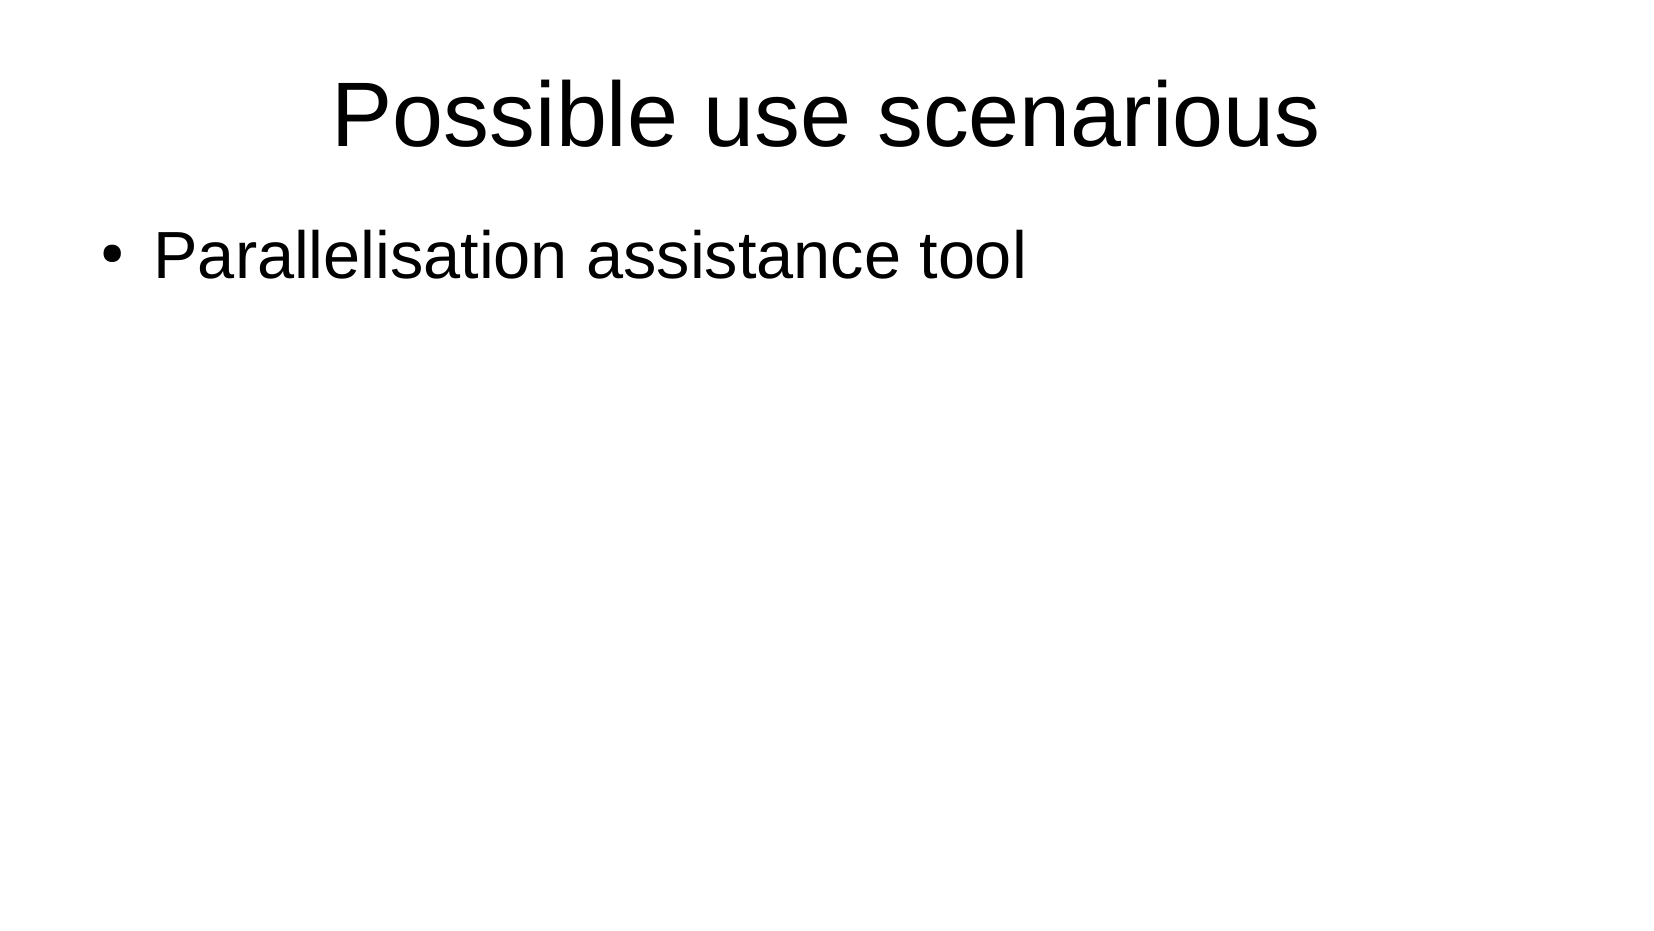

# Possible use scenarious
Parallelisation assistance tool